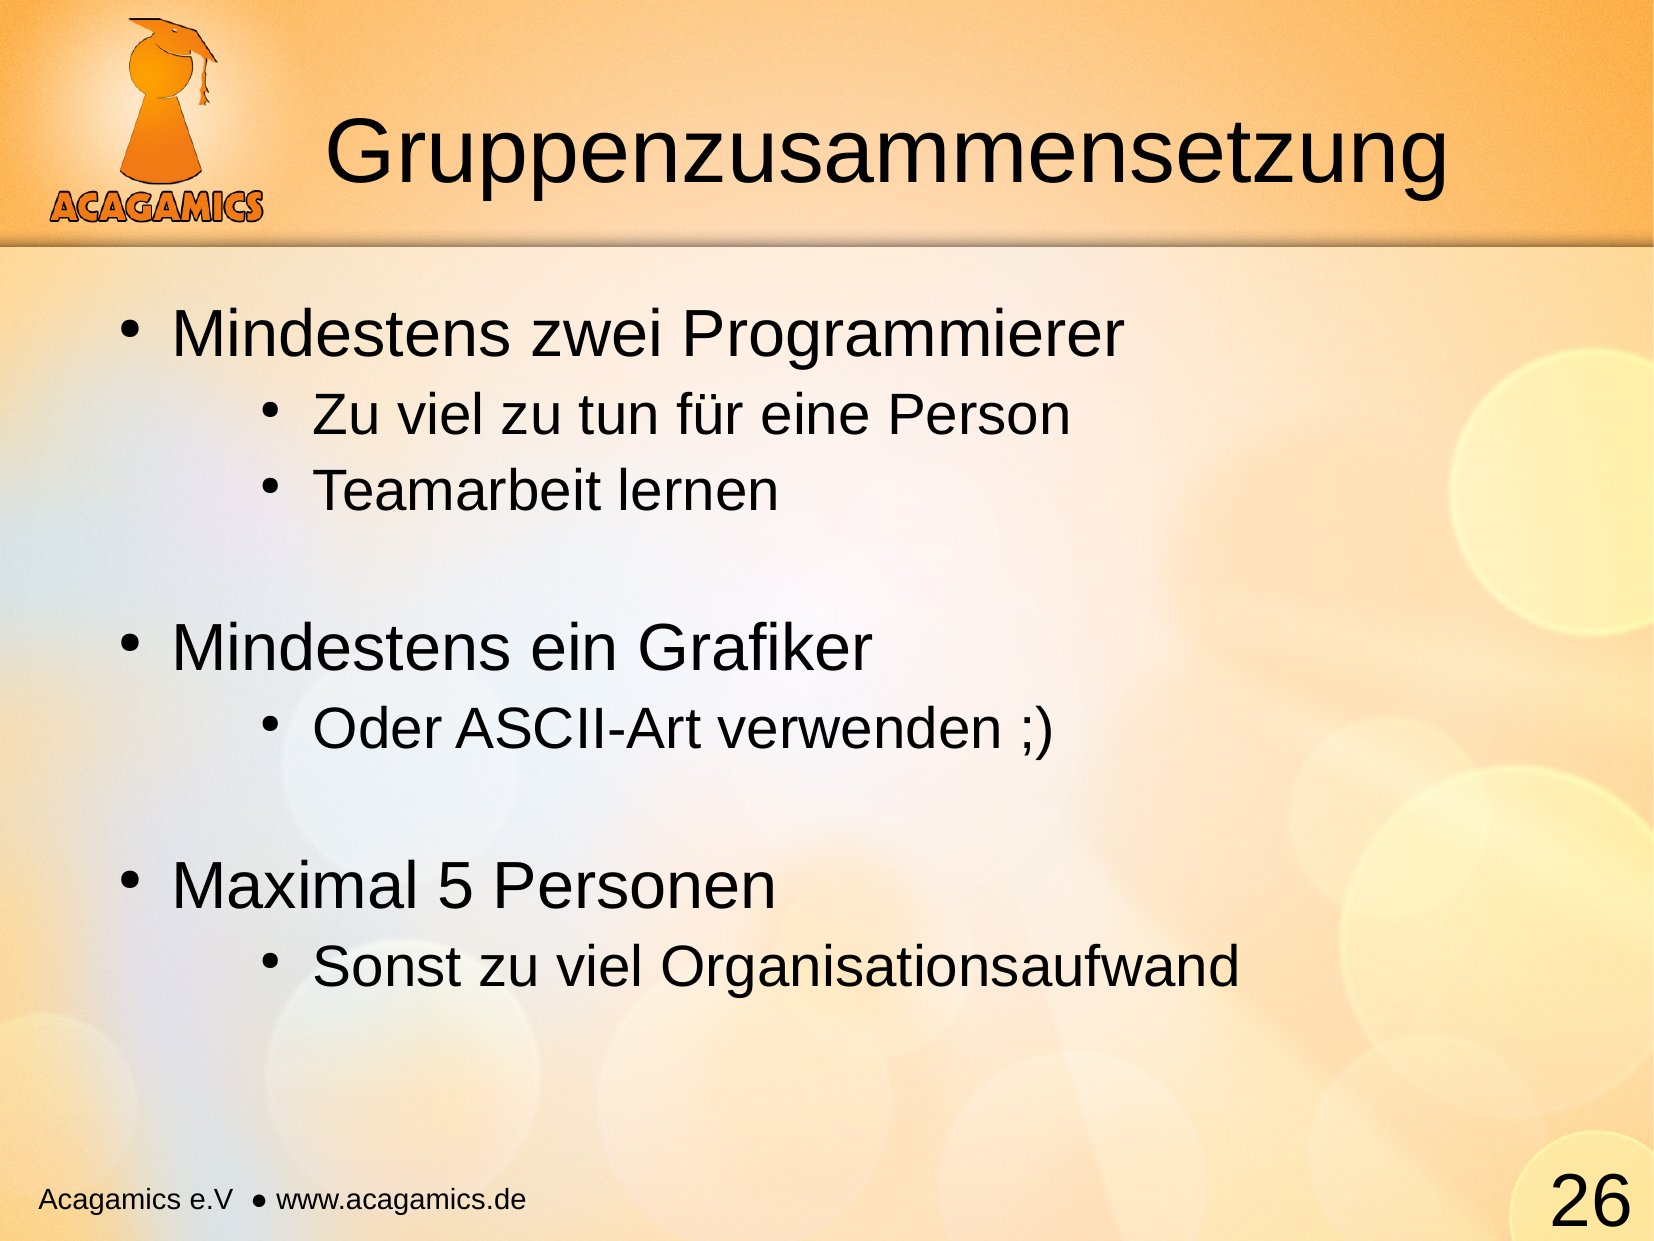

# Gruppenzusammensetzung
Mindestens zwei Programmierer
Zu viel zu tun für eine Person
Teamarbeit lernen
Mindestens ein Grafiker
Oder ASCII-Art verwenden ;)
Maximal 5 Personen
Sonst zu viel Organisationsaufwand